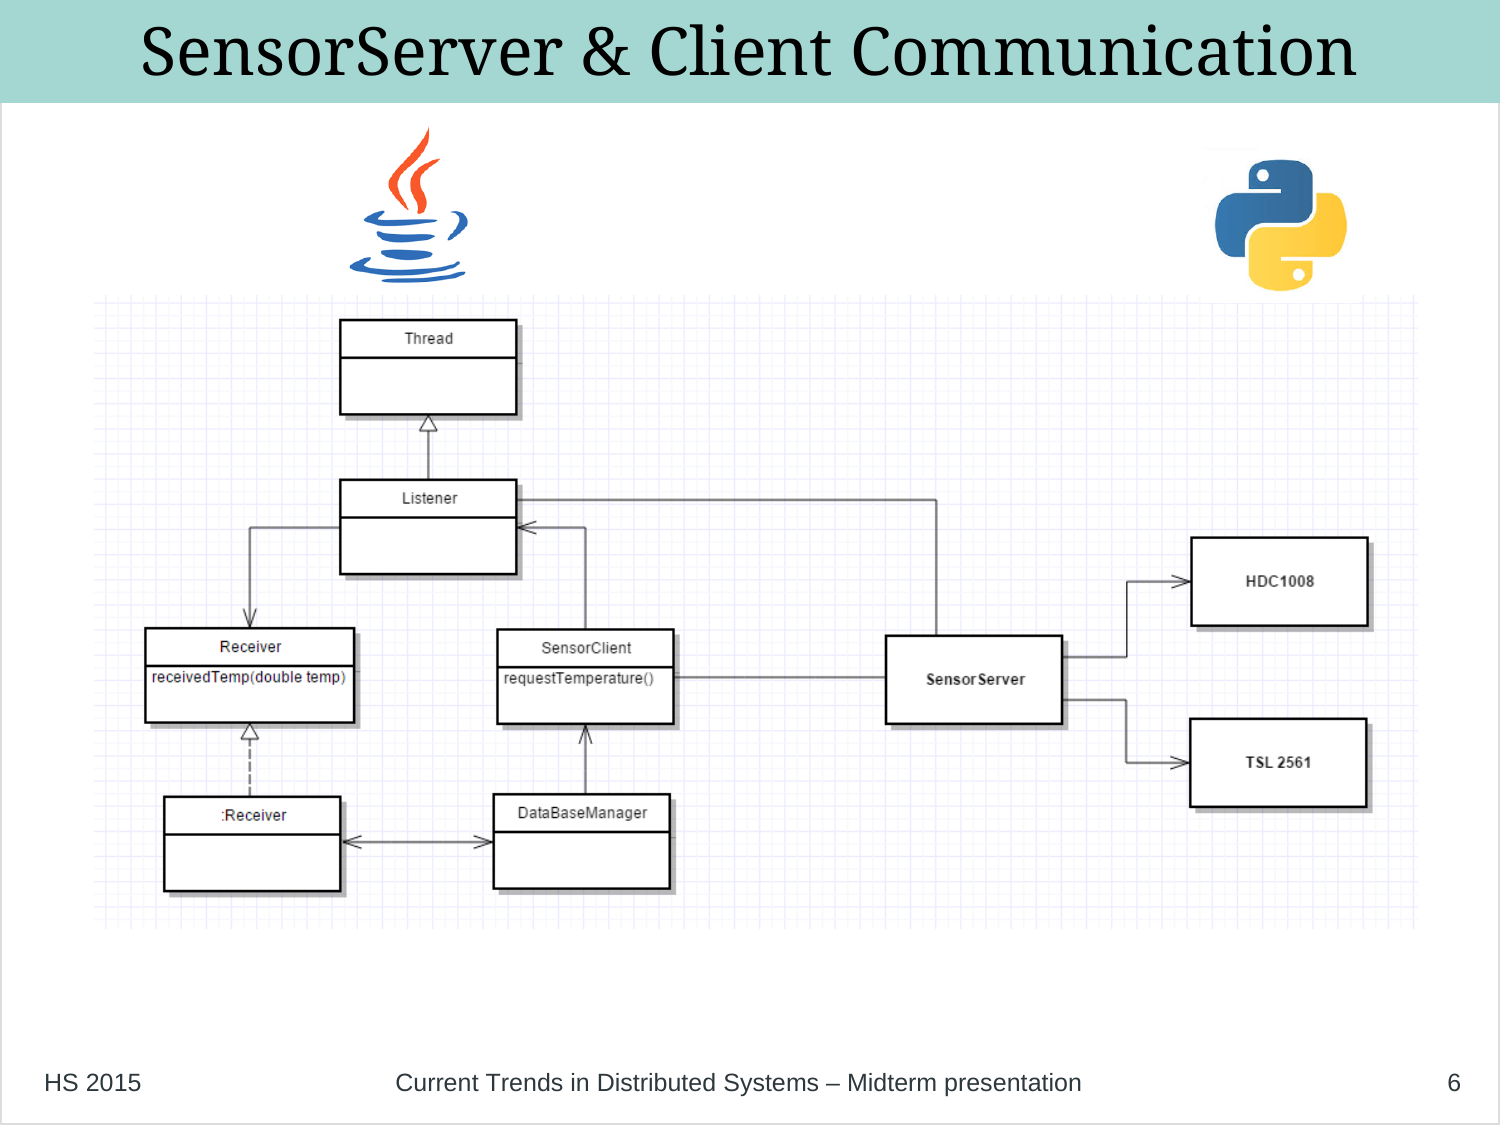

# SensorServer & Client Communication
HS 2015
Current Trends in Distributed Systems – Midterm presentation